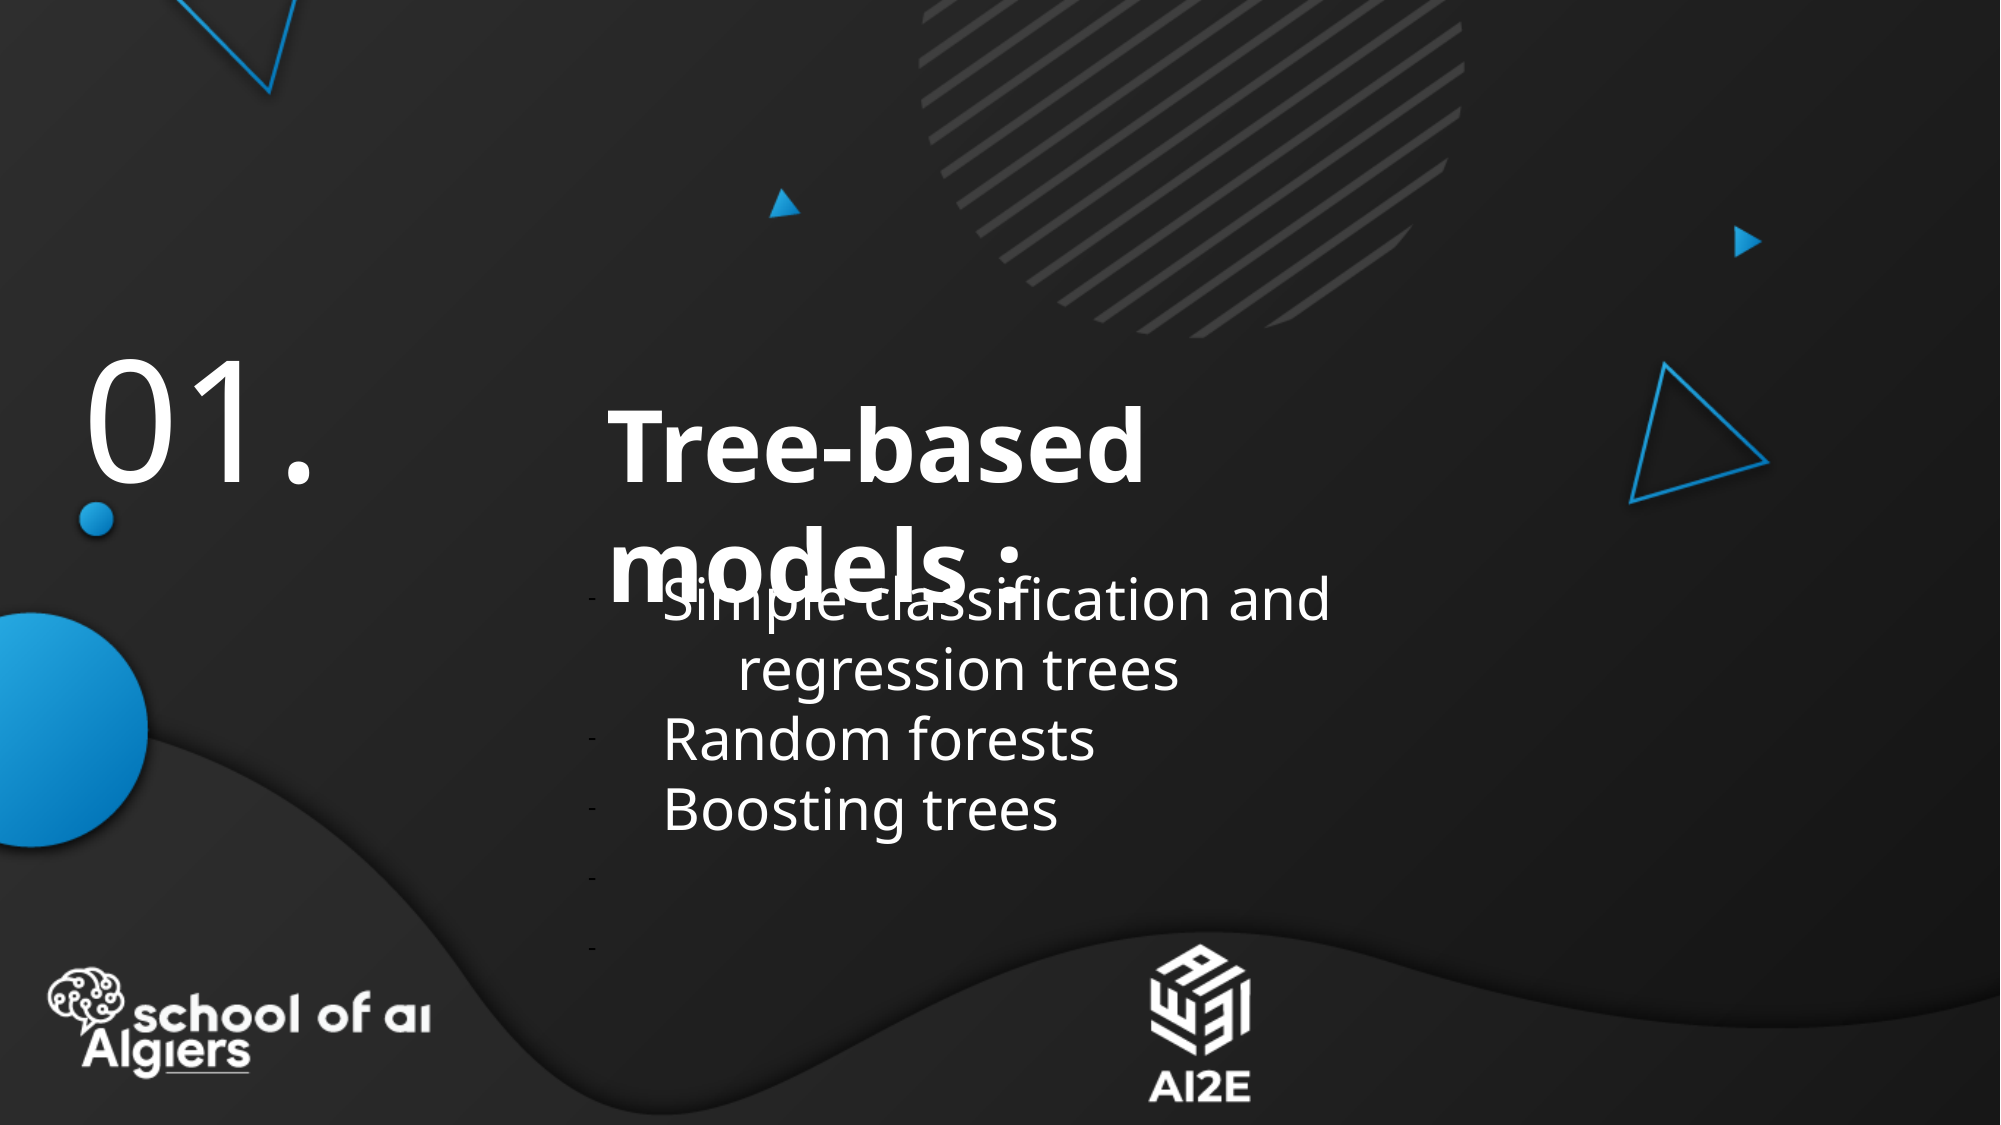

01.
# Tree-based models :
Simple classification and regression trees
Random forests
Boosting trees